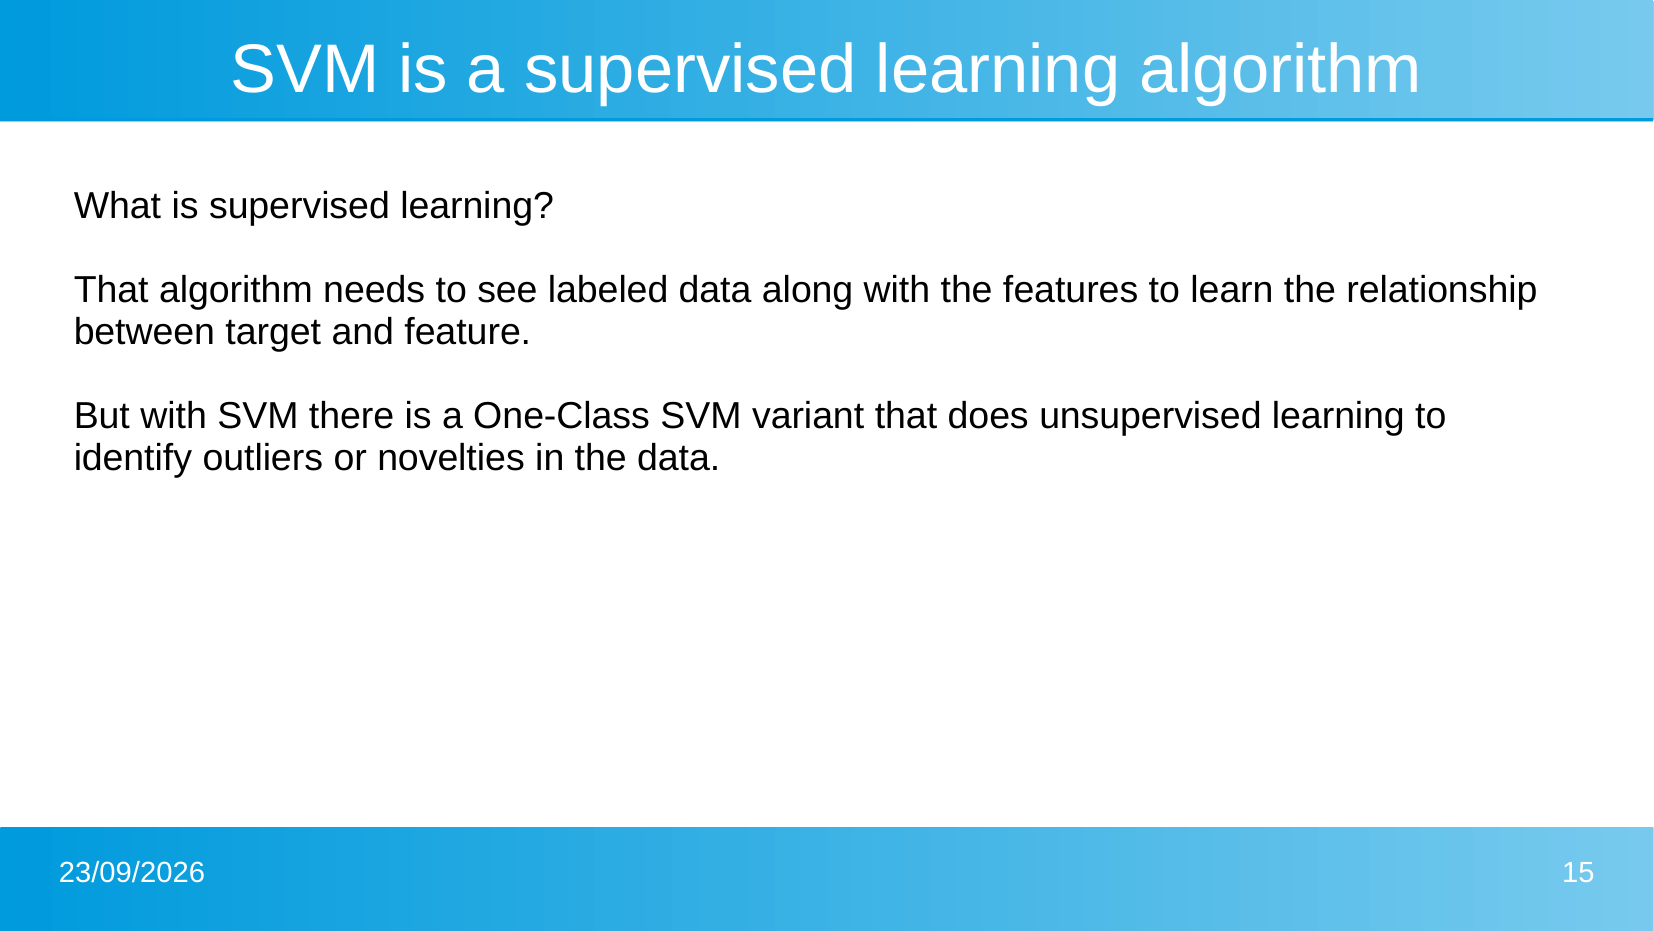

# SVM is a supervised learning algorithm
What is supervised learning?
That algorithm needs to see labeled data along with the features to learn the relationship between target and feature.
But with SVM there is a One-Class SVM variant that does unsupervised learning to identify outliers or novelties in the data.
15